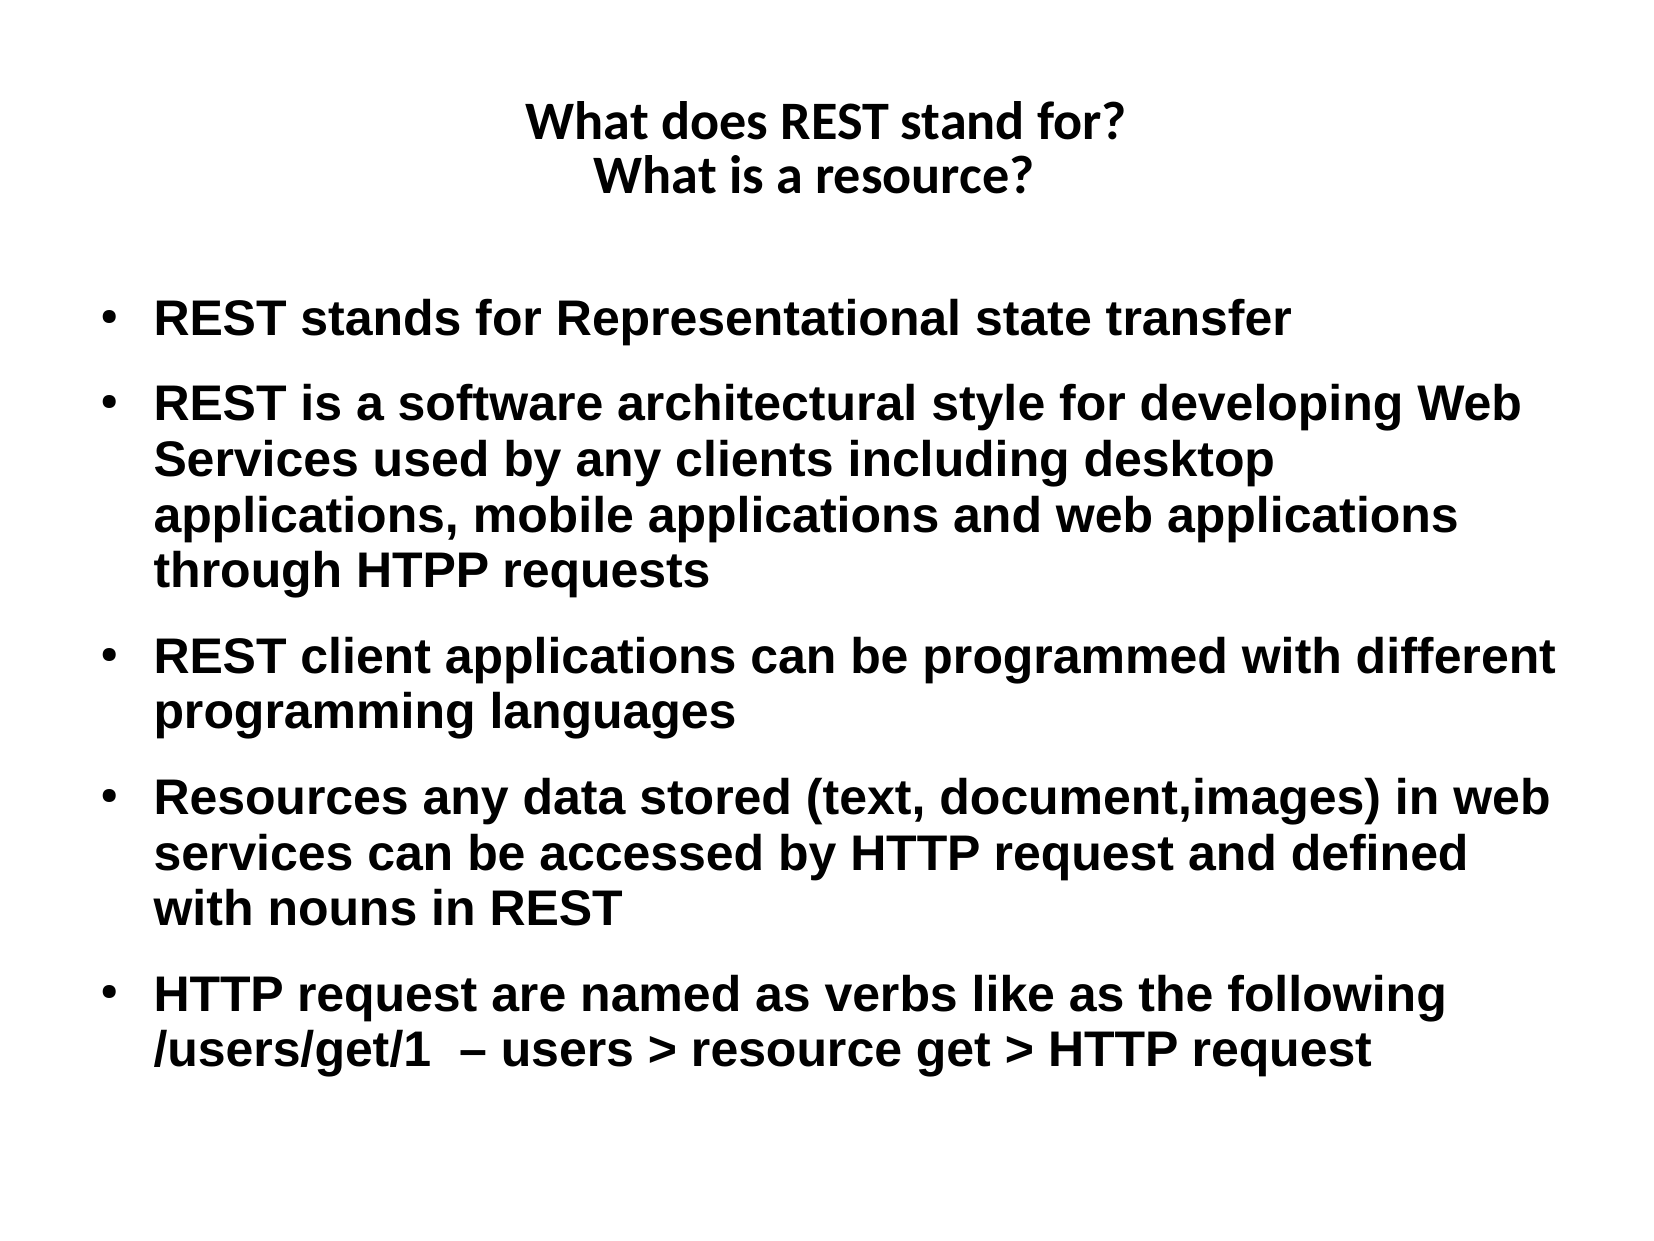

# What does REST stand for? What is a resource?
REST stands for Representational state transfer
REST is a software architectural style for developing Web Services used by any clients including desktop applications, mobile applications and web applications through HTPP requests
REST client applications can be programmed with different programming languages
Resources any data stored (text, document,images) in web services can be accessed by HTTP request and defined with nouns in REST
HTTP request are named as verbs like as the following
/users/get/1 – users > resource get > HTTP request